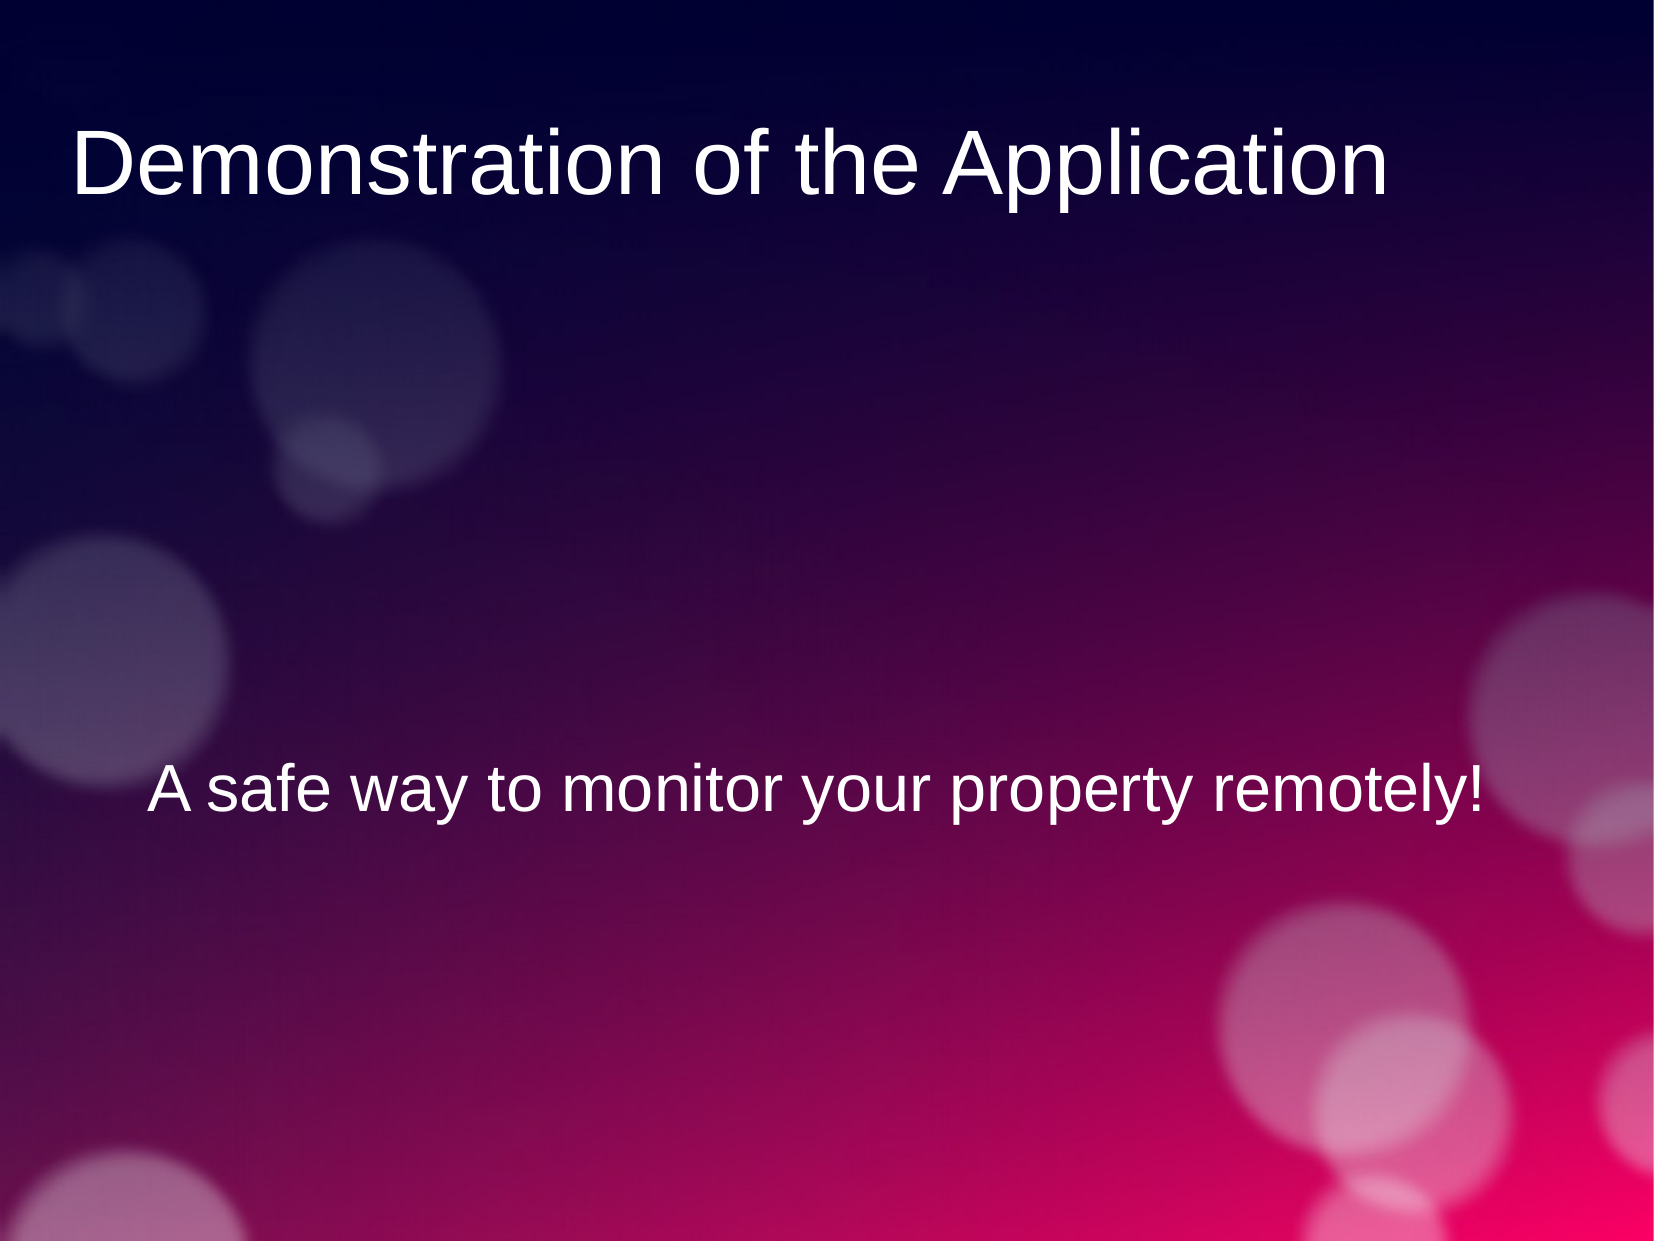

# Demonstration of the Application
A safe way to monitor your property remotely!